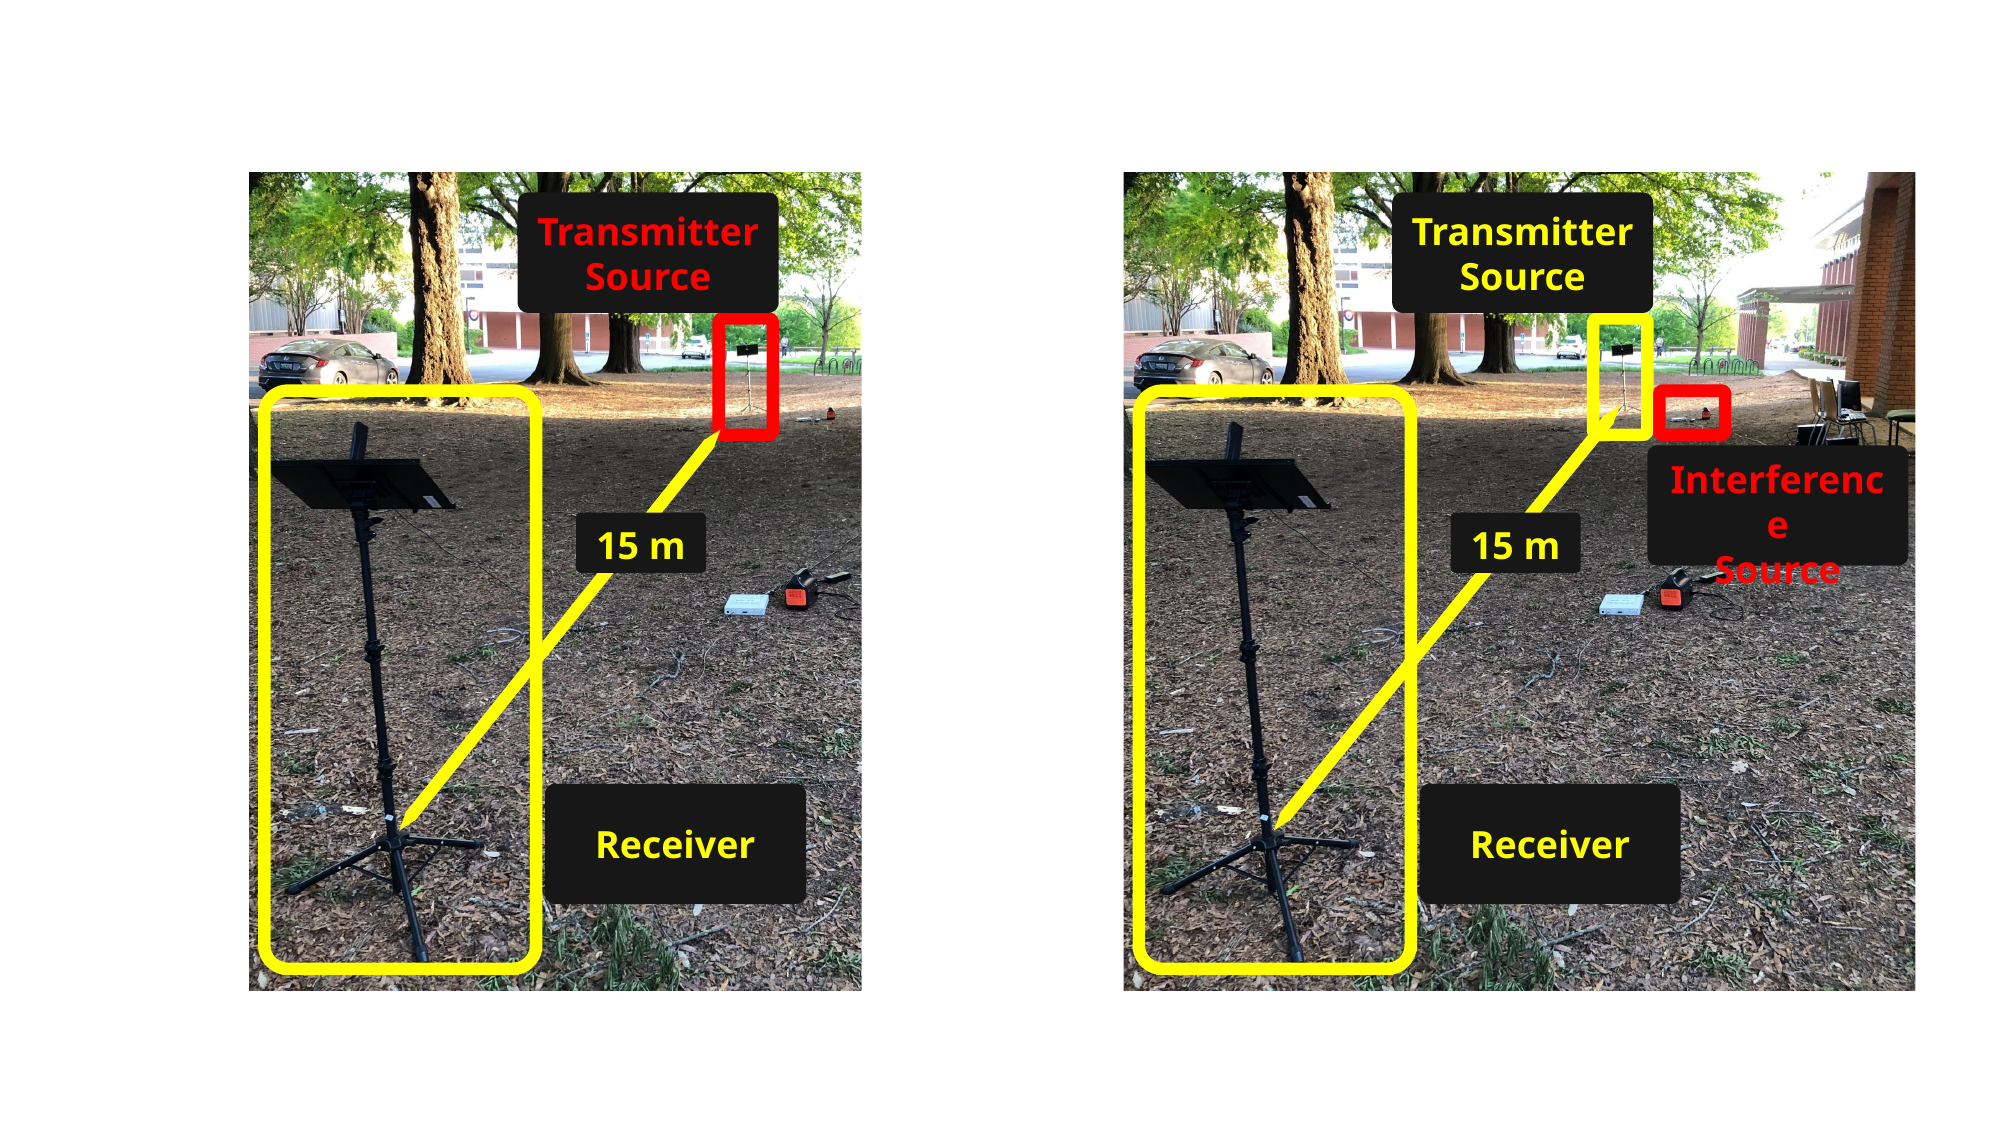

Transmitter
Source
Transmitter
Source
Interference
Source
15 m
15 m
Receiver
Receiver